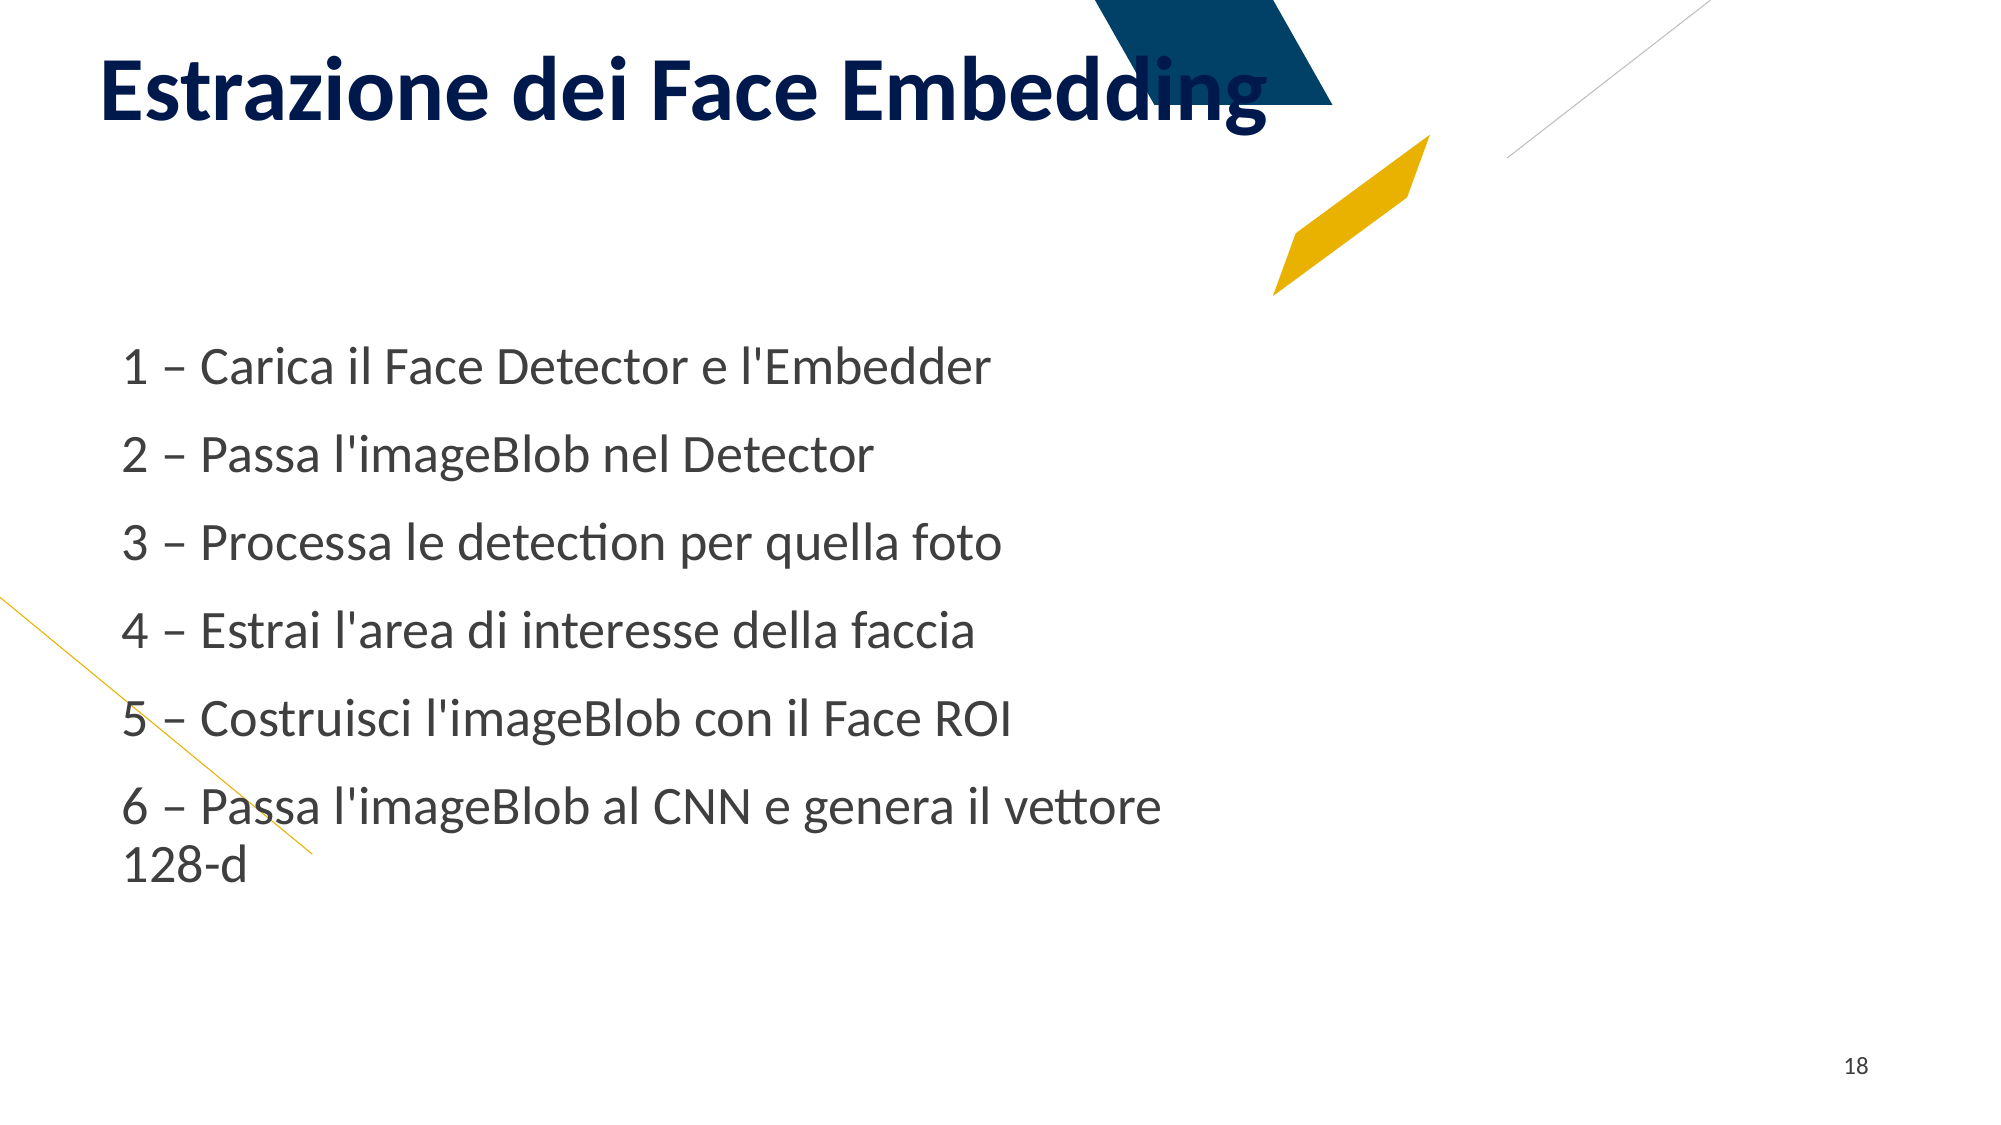

# Estrazione dei Face Embedding
1 – Carica il Face Detector e l'Embedder
2 – Passa l'imageBlob nel Detector
3 – Processa le detection per quella foto
4 – Estrai l'area di interesse della faccia
5 – Costruisci l'imageBlob con il Face ROI
6 – Passa l'imageBlob al CNN e genera il vettore 128-d